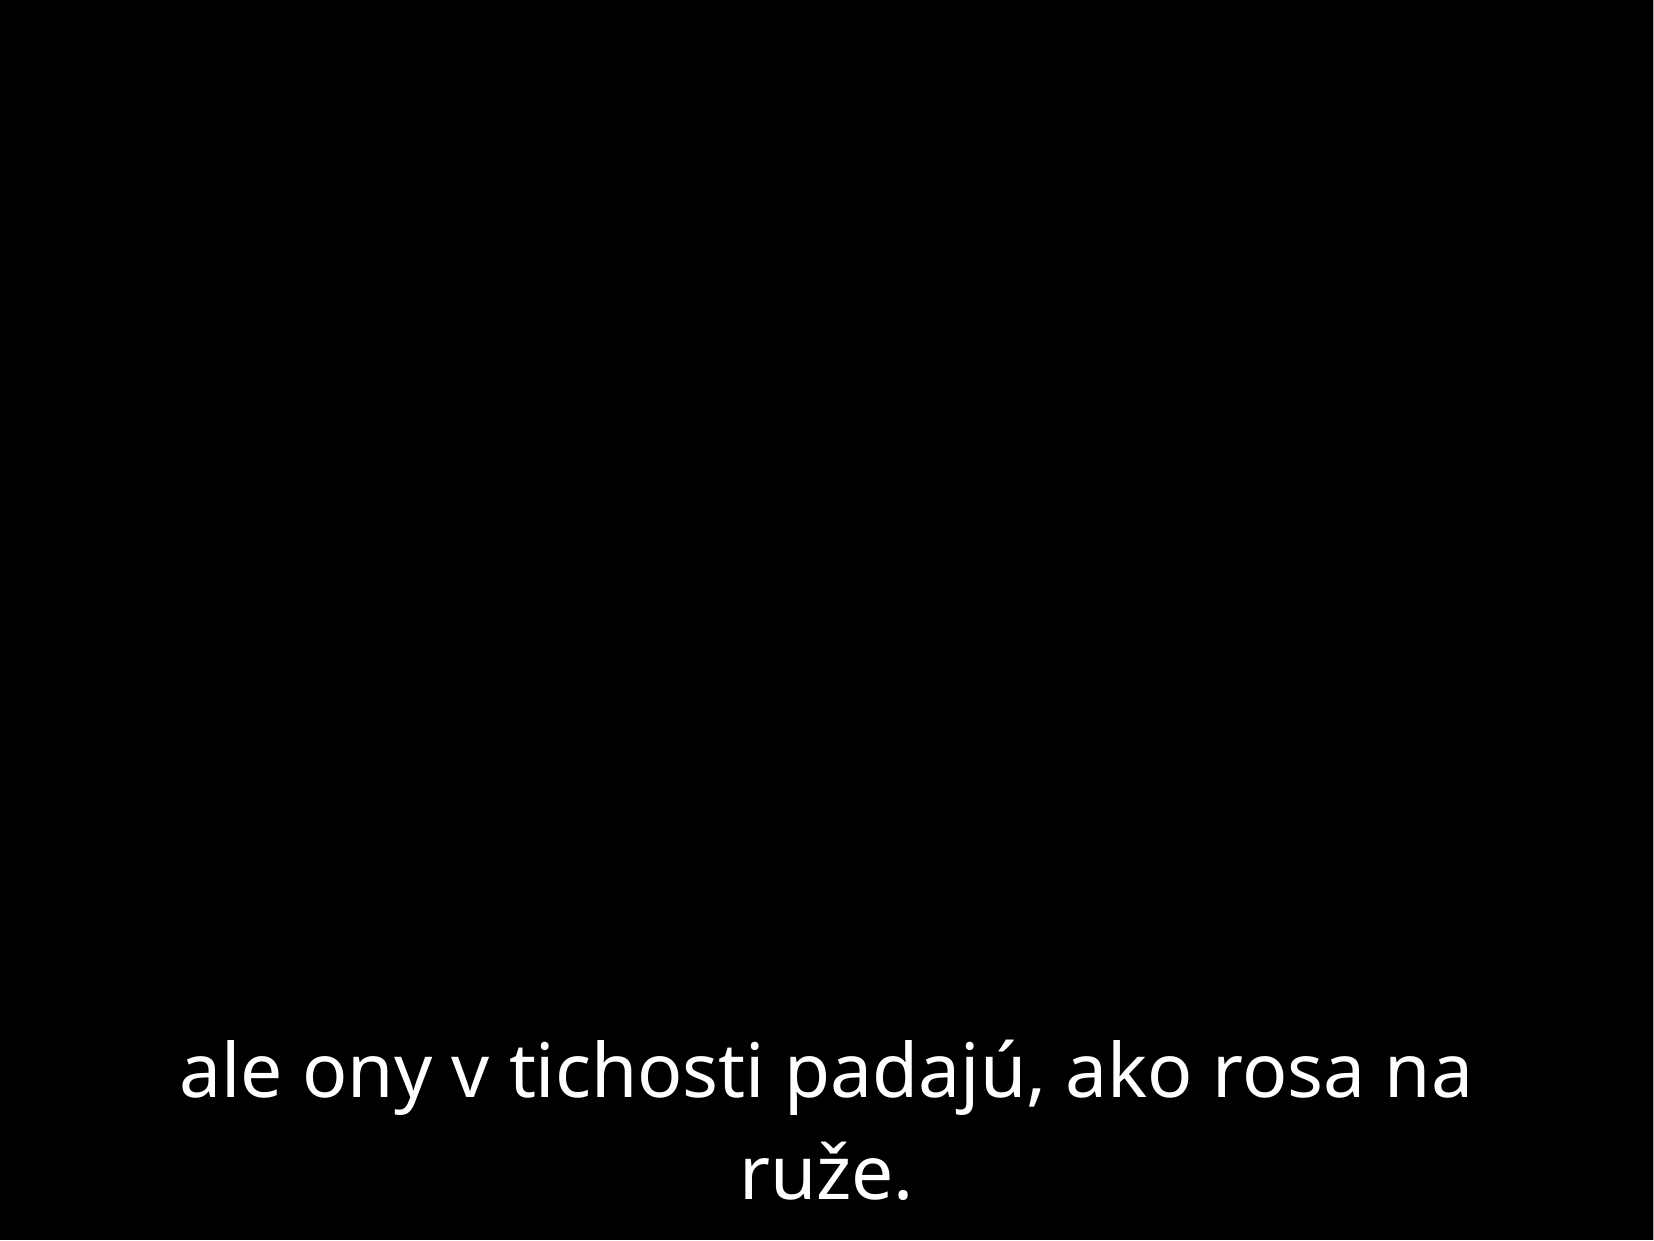

# ale ony v tichosti padajú, ako rosa na ruže.